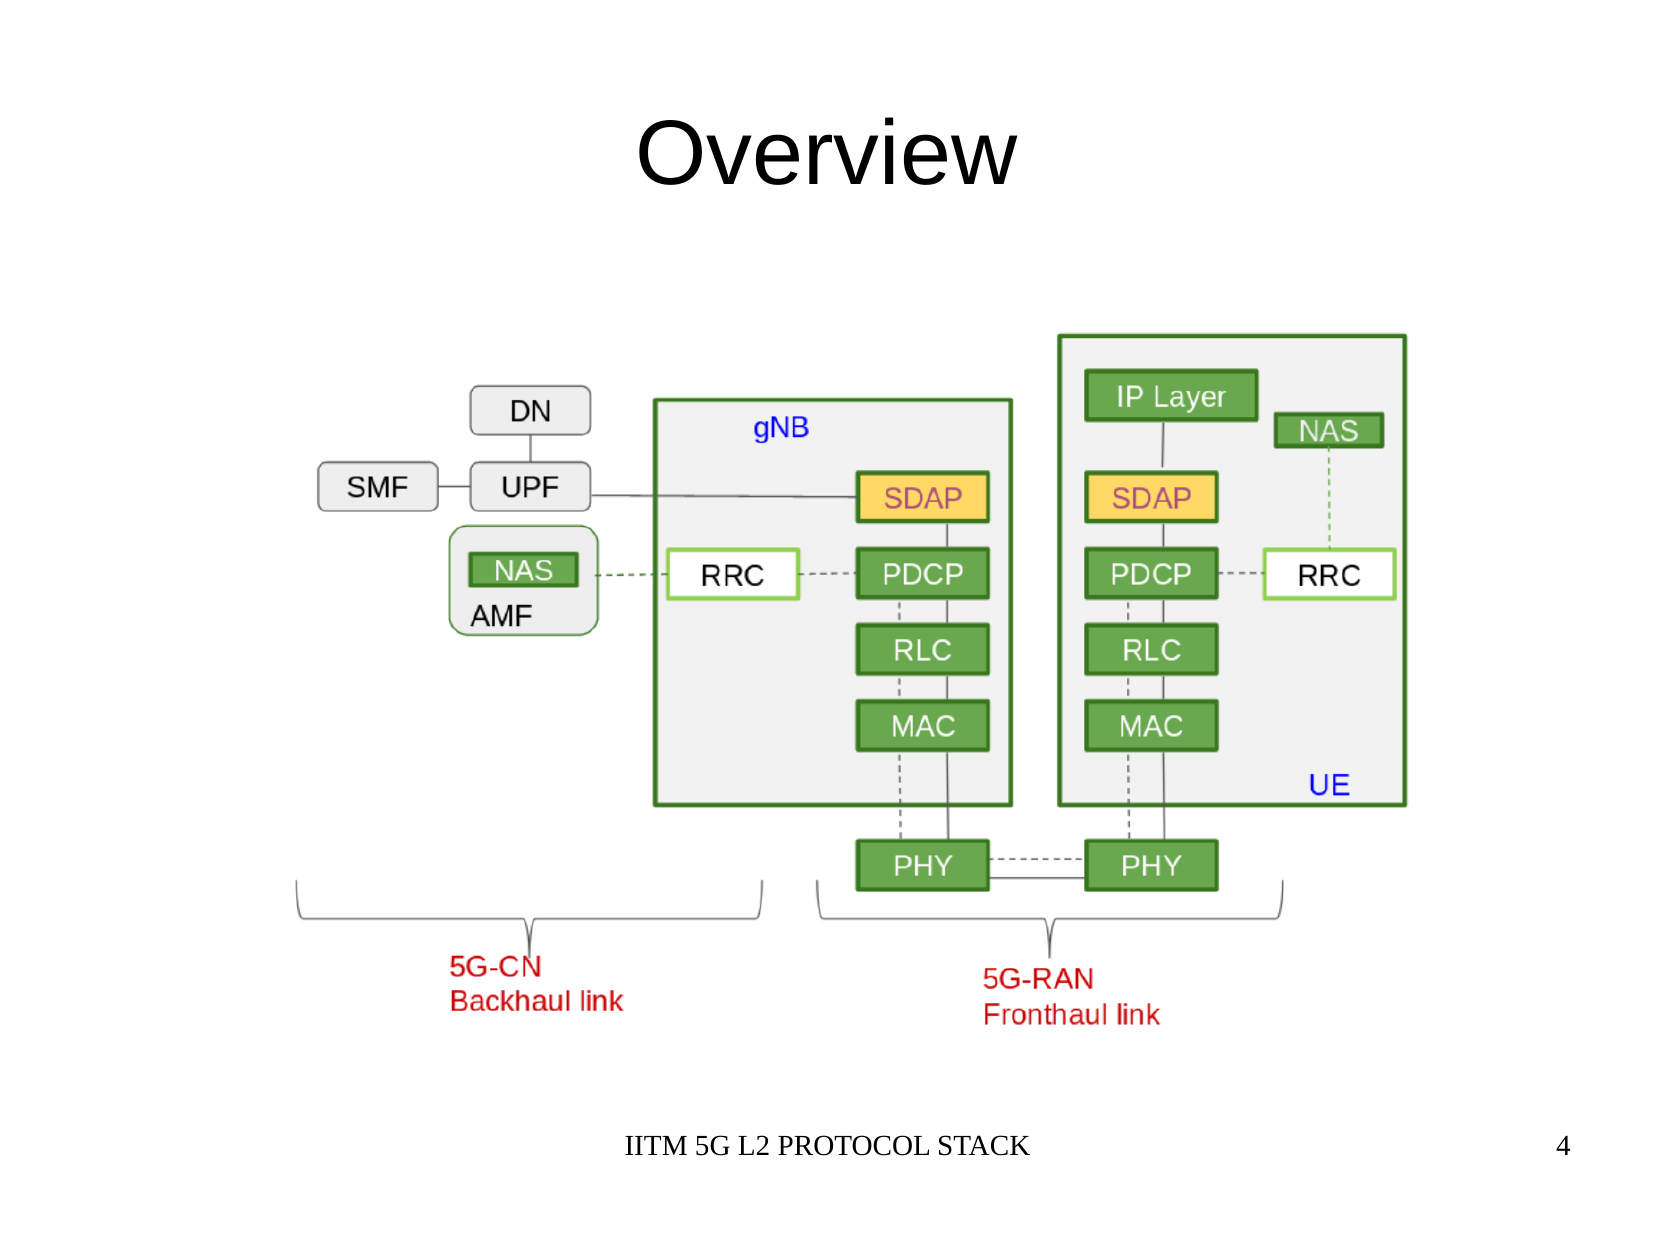

# Overview
IITM 5G L2 PROTOCOL STACK
4